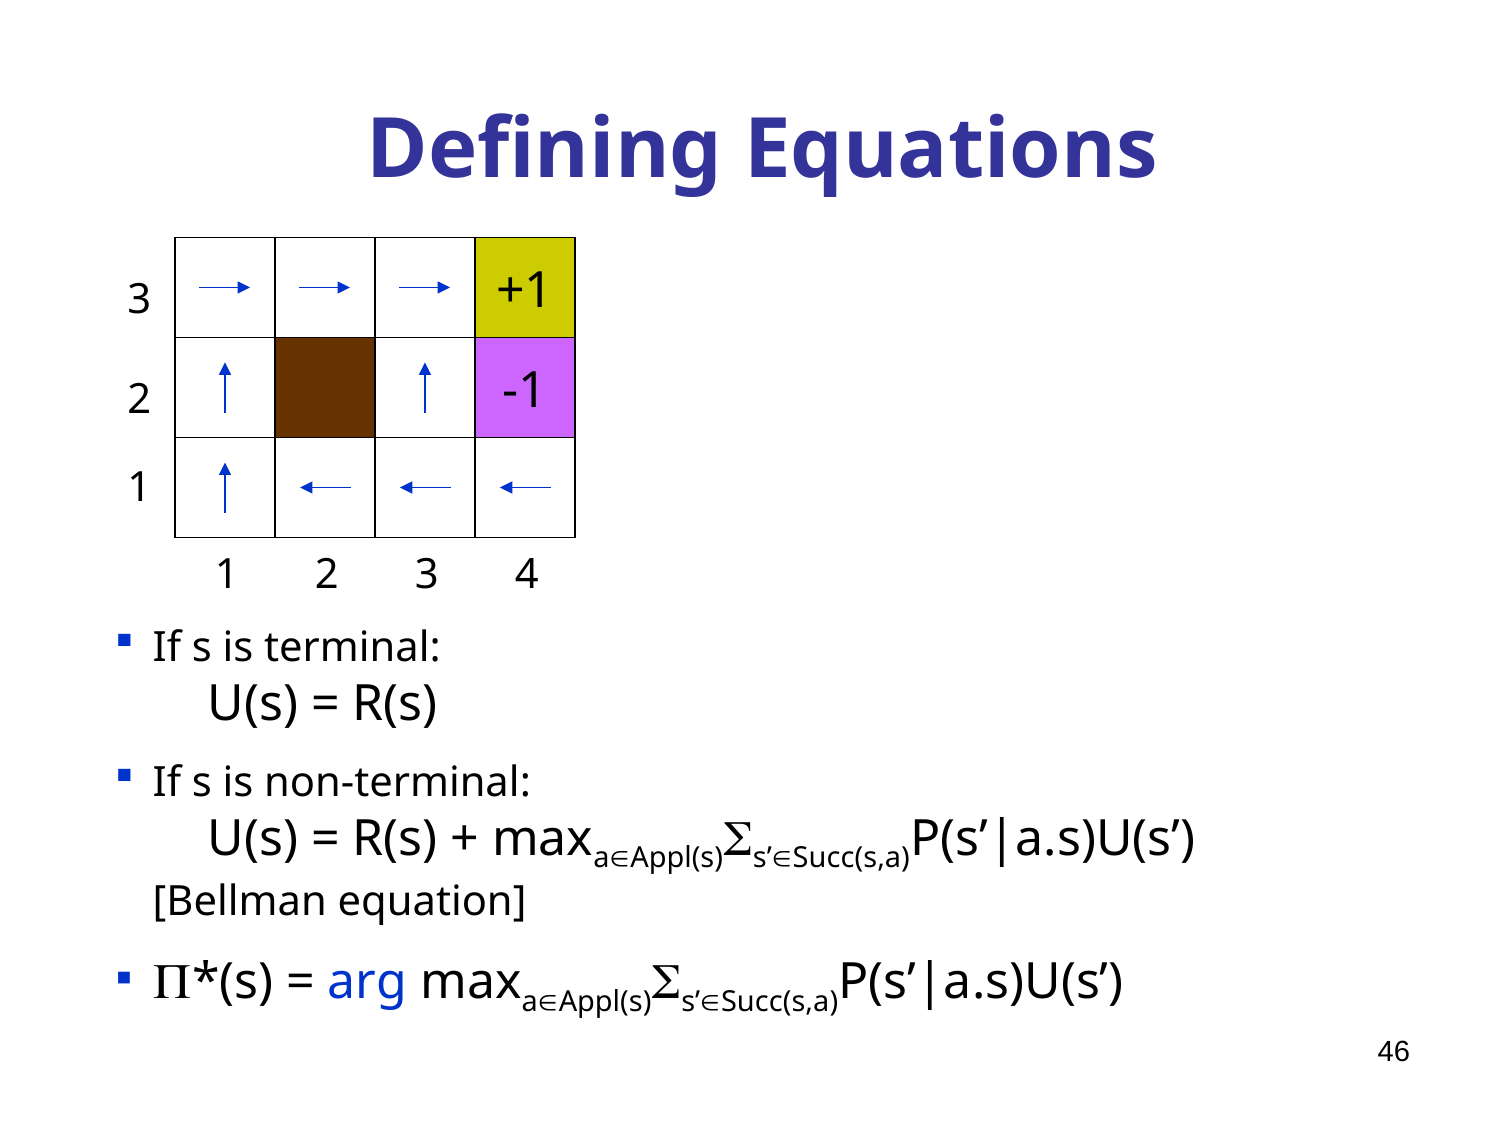

# Defining Equations
+1
3
2
1
1
2
3
4
-1
If s is terminal:
		U(s) = R(s)
If s is non-terminal:
		U(s) = R(s) + maxaAppl(s)s’Succ(s,a)P(s’|a.s)U(s’)
[Bellman equation]
*(s) = arg maxaAppl(s)s’Succ(s,a)P(s’|a.s)U(s’)